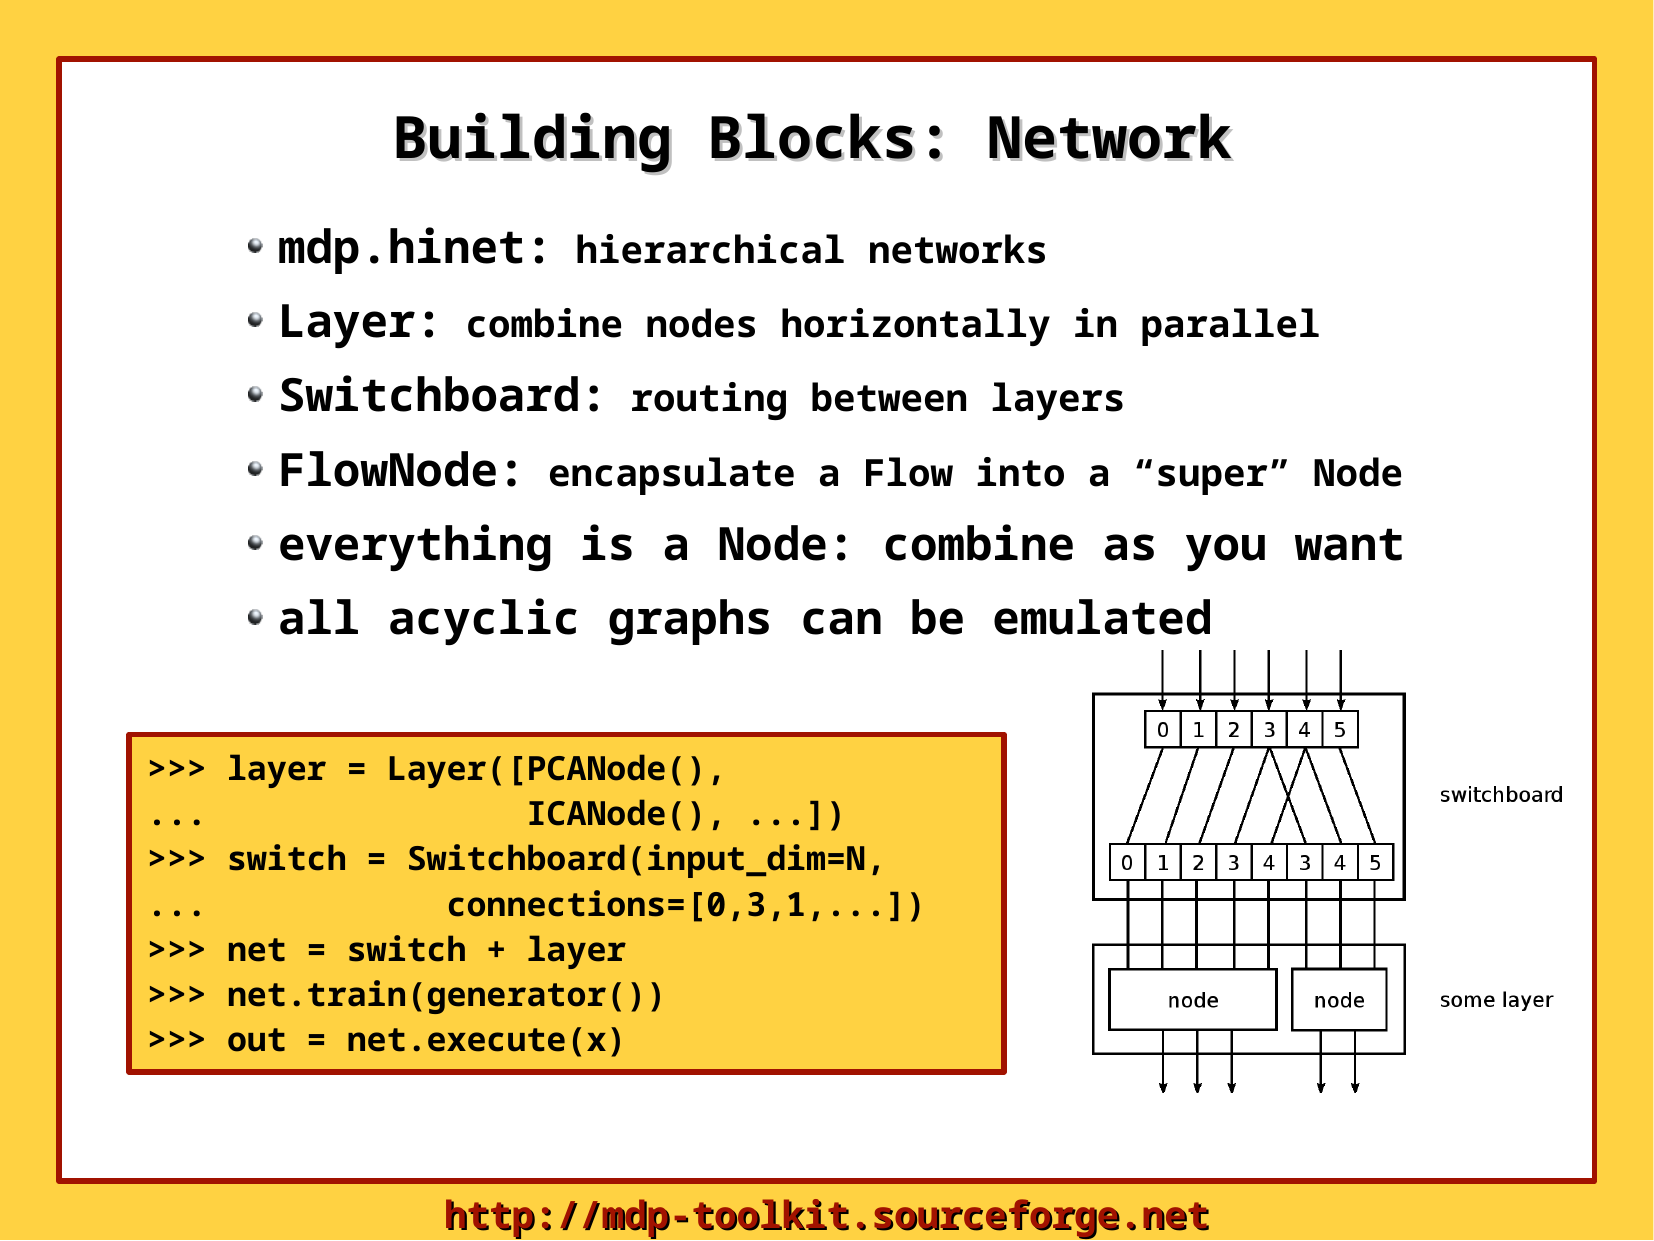

Building Blocks: Network
mdp.hinet: hierarchical networks
Layer: combine nodes horizontally in parallel
Switchboard: routing between layers
FlowNode: encapsulate a Flow into a “super” Node
everything is a Node: combine as you want
all acyclic graphs can be emulated
>>> layer = Layer([PCANode(),
... ICANode(), ...])
>>> switch = Switchboard(input_dim=N,
... connections=[0,3,1,...])
>>> net = switch + layer
>>> net.train(generator())
>>> out = net.execute(x)